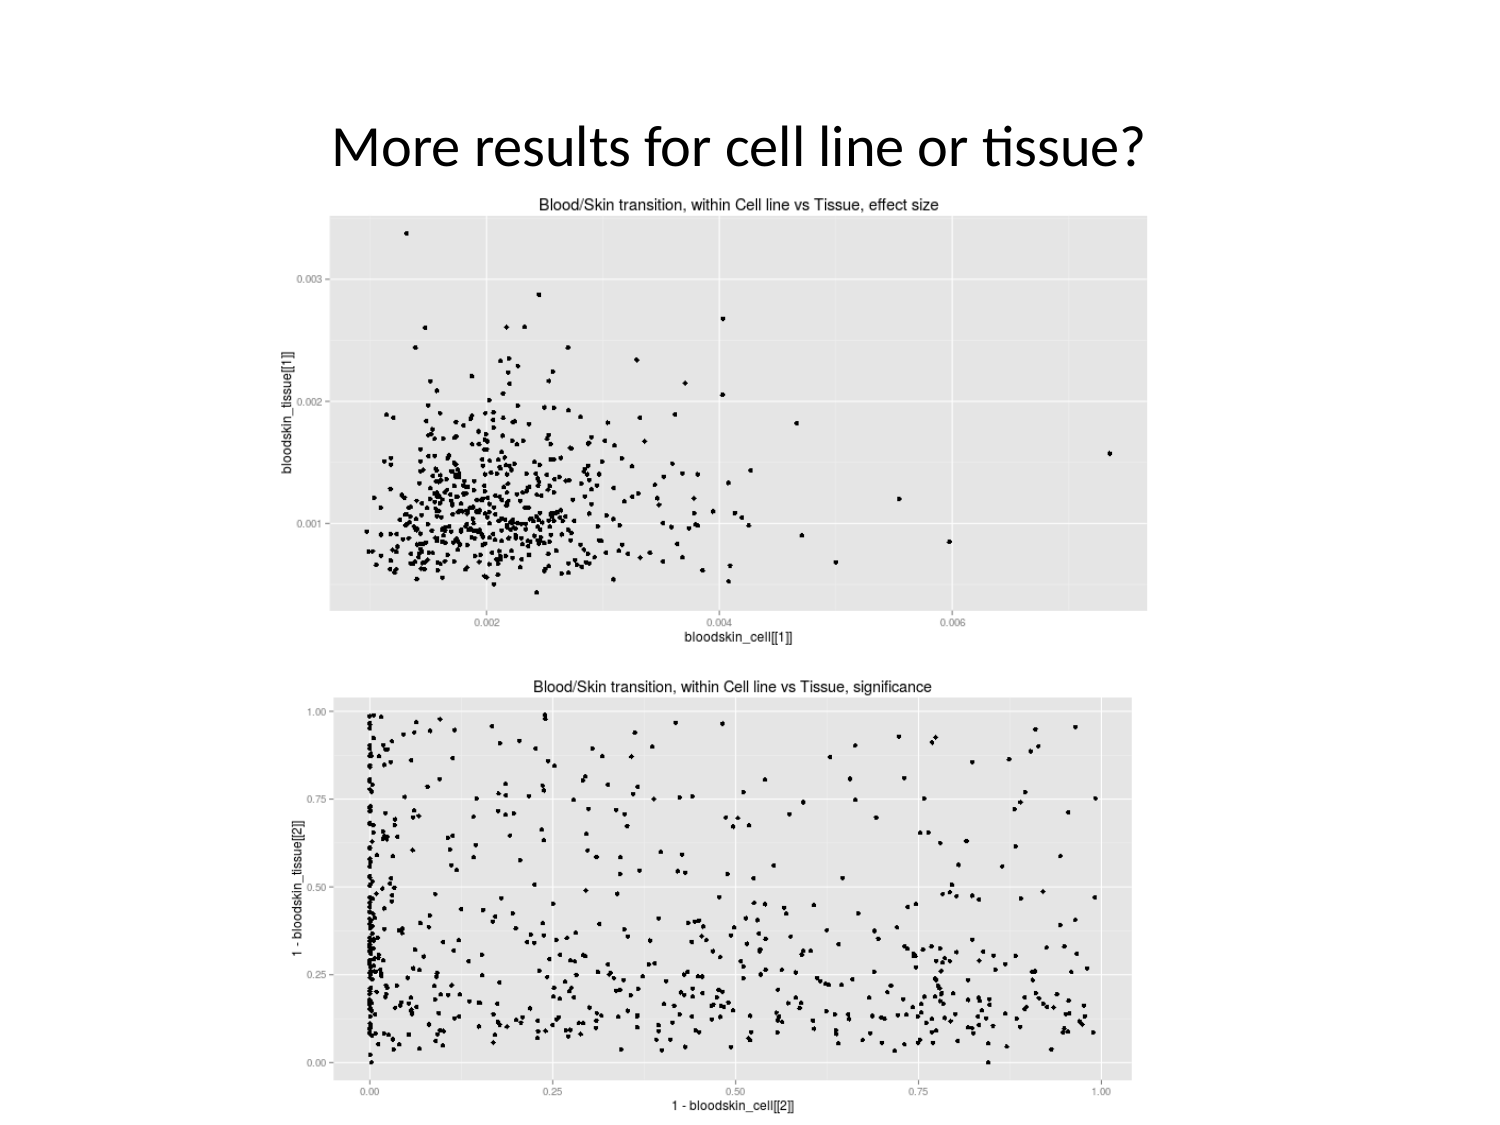

# More results for cell line or tissue?